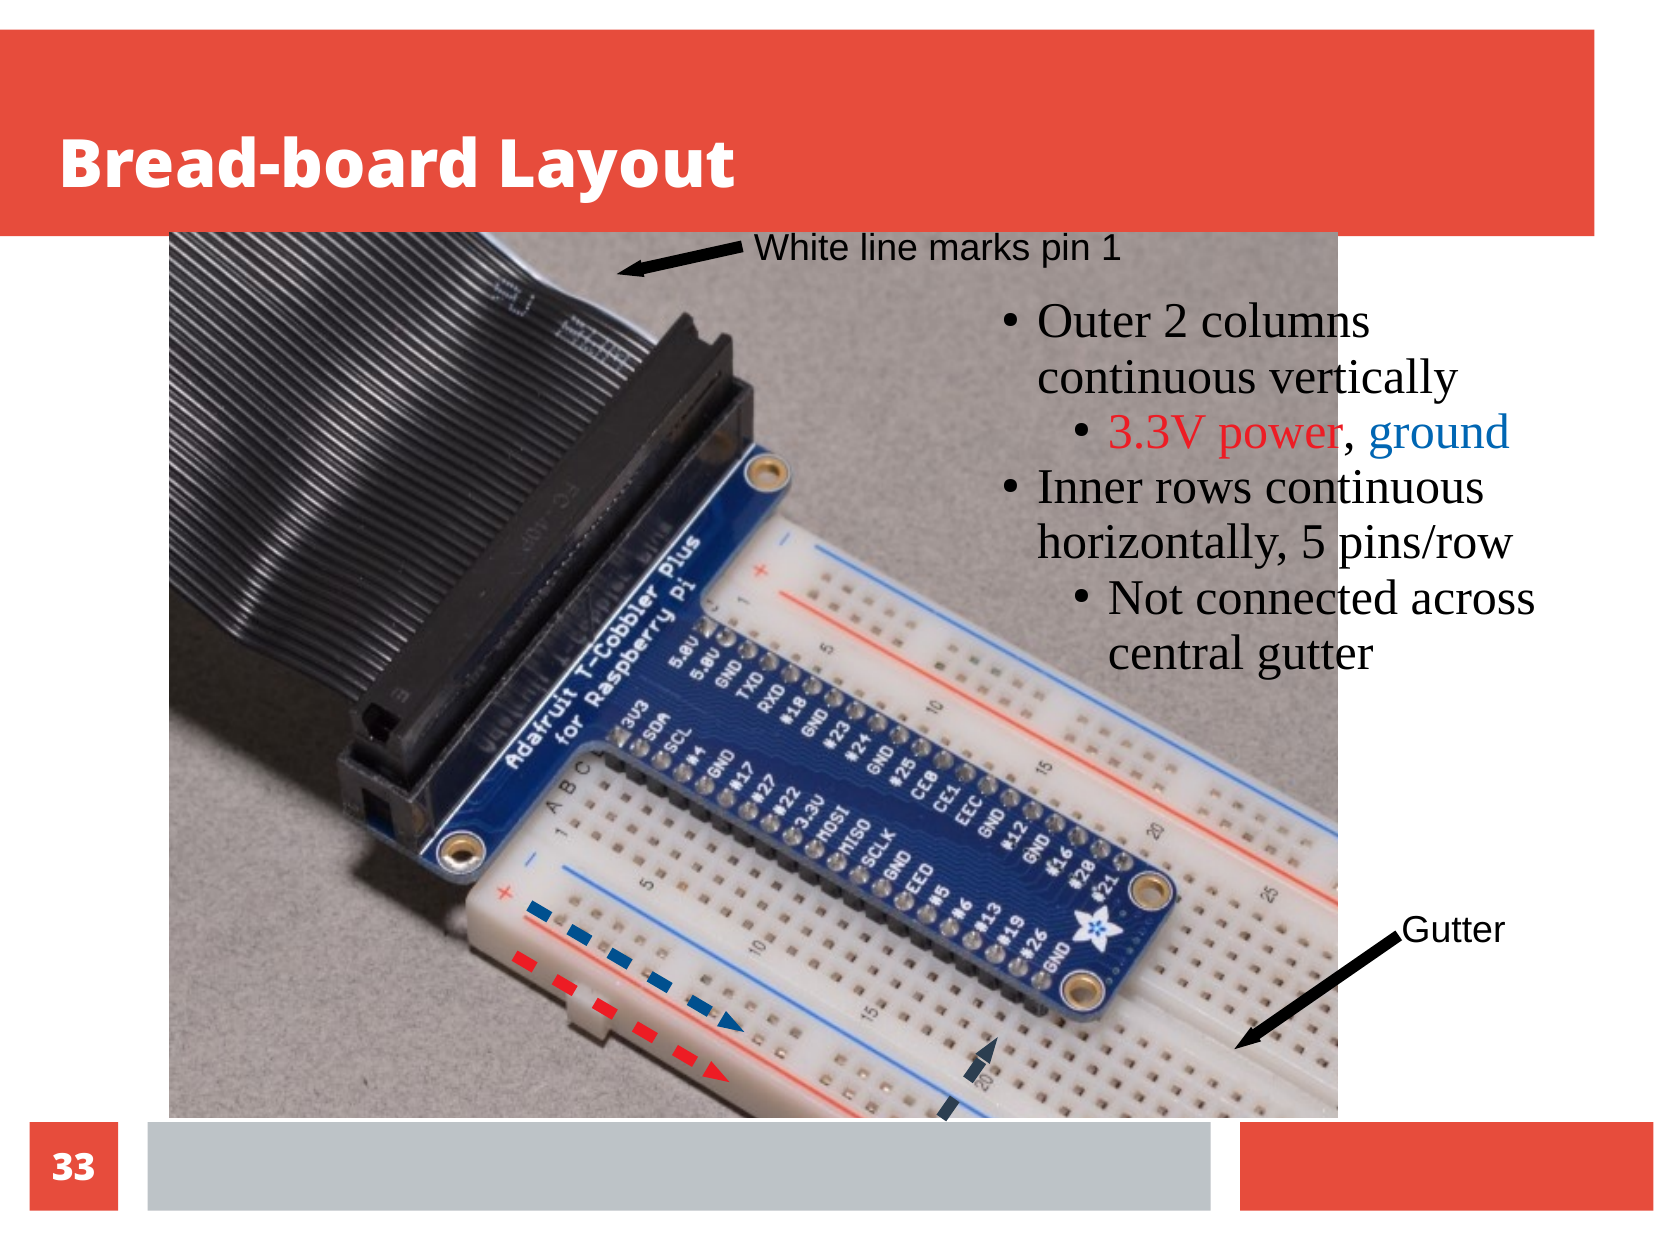

# Bread-board Layout
White line marks pin 1
Outer 2 columns continuous vertically
3.3V power, ground
Inner rows continuous horizontally, 5 pins/row
Not connected across central gutter
Gutter
33